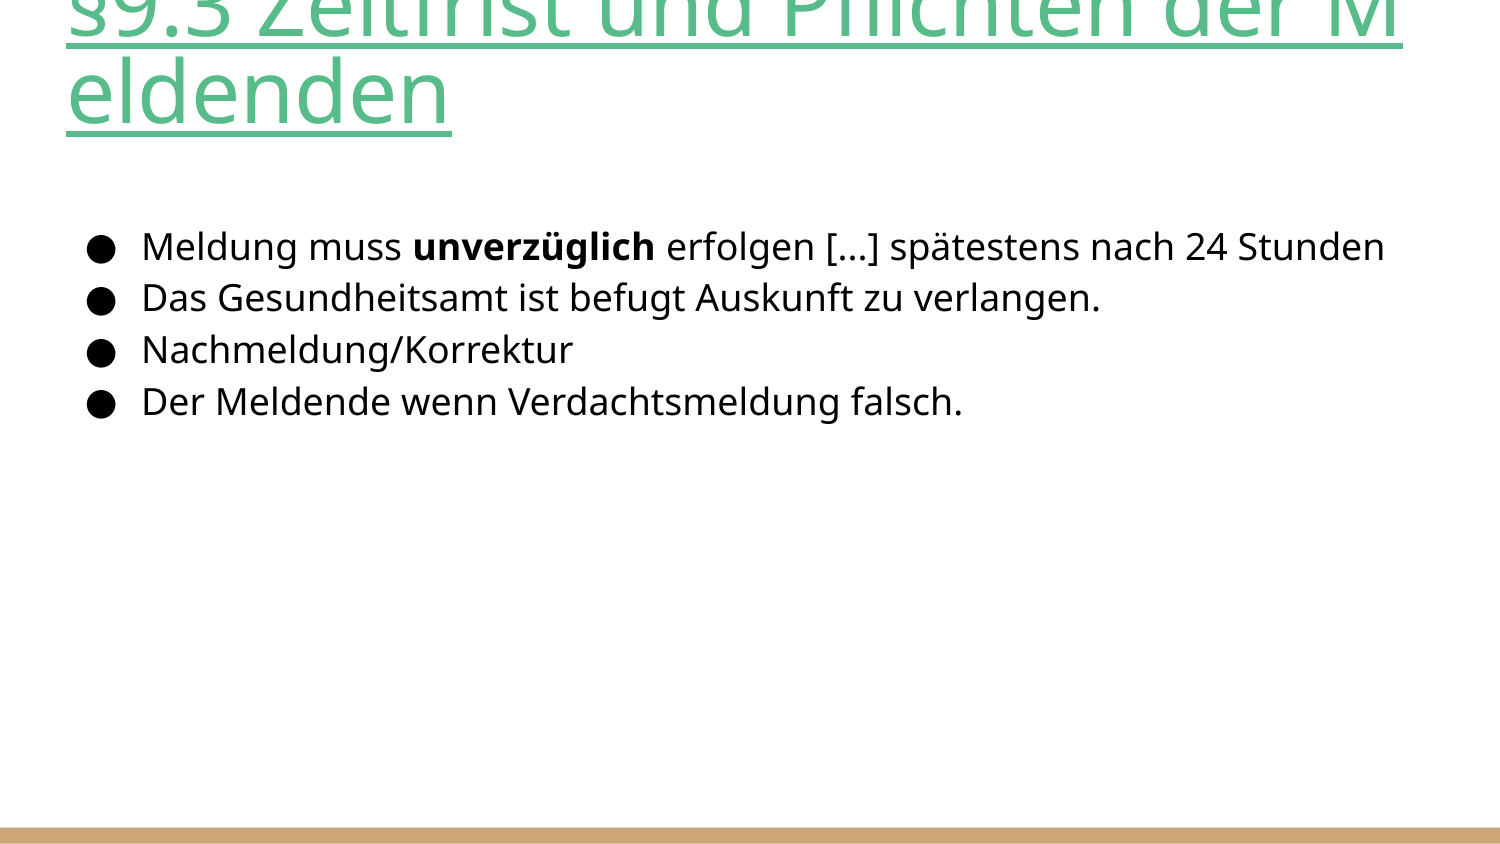

# §9.3 Zeitfrist und Pflichten der Meldenden
Meldung muss unverzüglich erfolgen [...] spätestens nach 24 Stunden
Das Gesundheitsamt ist befugt Auskunft zu verlangen.
Nachmeldung/Korrektur
Der Meldende wenn Verdachtsmeldung falsch.